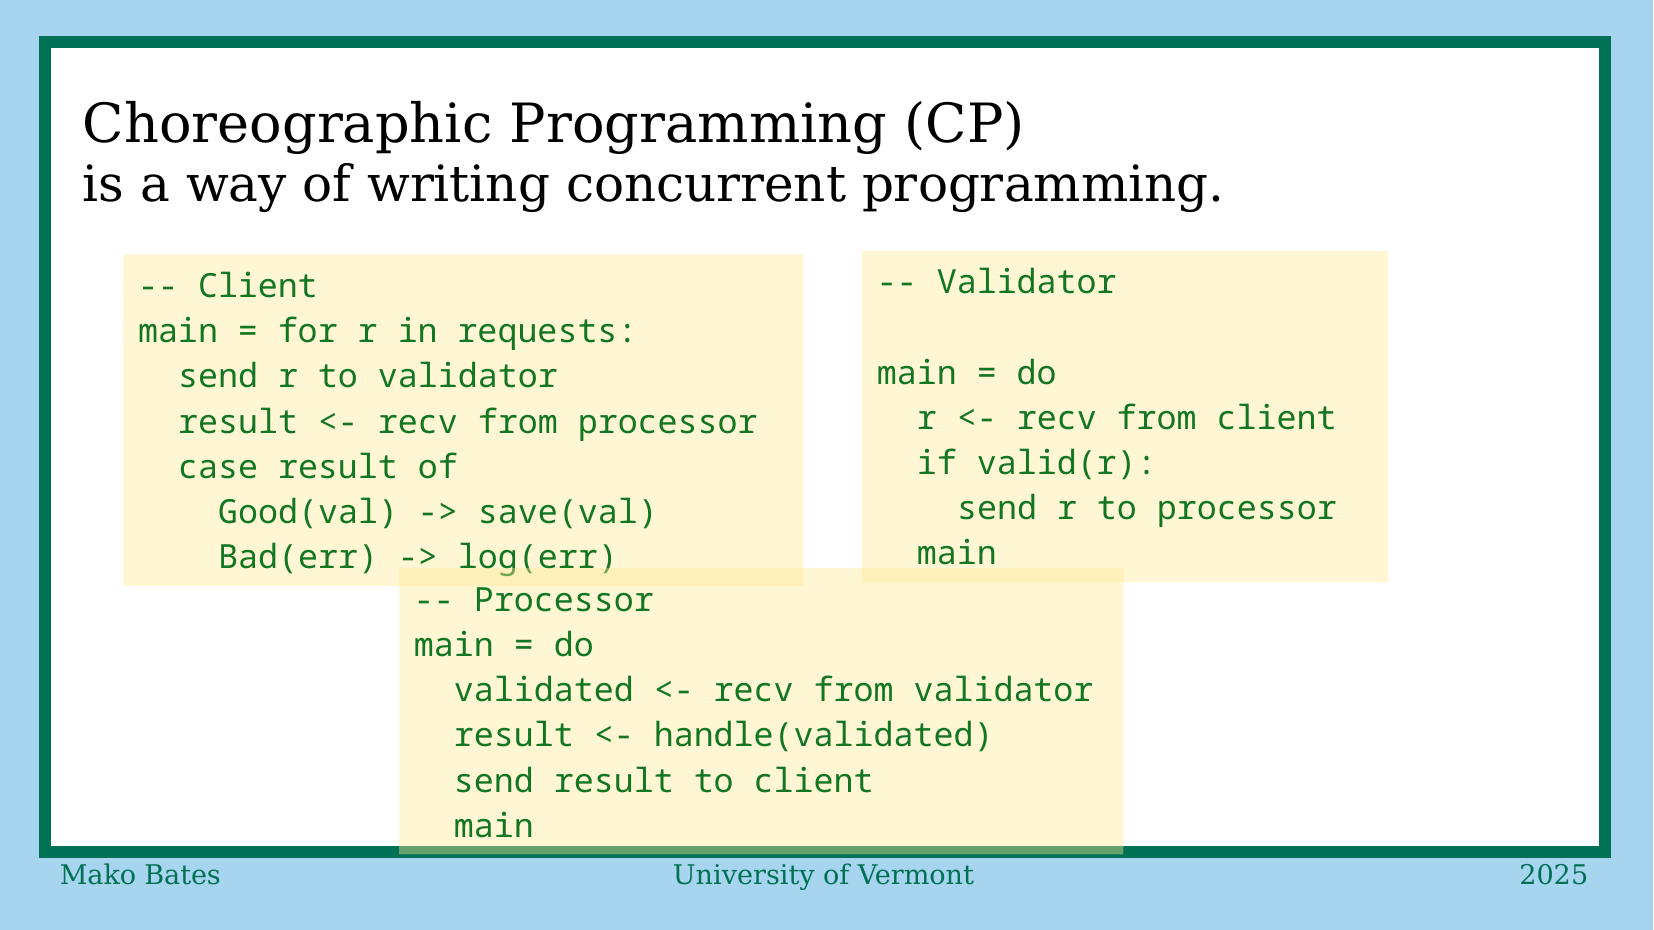

# Choreographic Programming (CP) is a way of writing concurrent programming.
-- Validator
main = do
 r <- recv from client
 if valid(r):
 send r to processor
 main
-- Client
main = for r in requests:
 send r to validator
 result <- recv from processor
 case result of
 Good(val) -> save(val)
 Bad(err) -> log(err)
-- Processor
main = do
 validated <- recv from validator
 result <- handle(validated)
 send result to client
 main